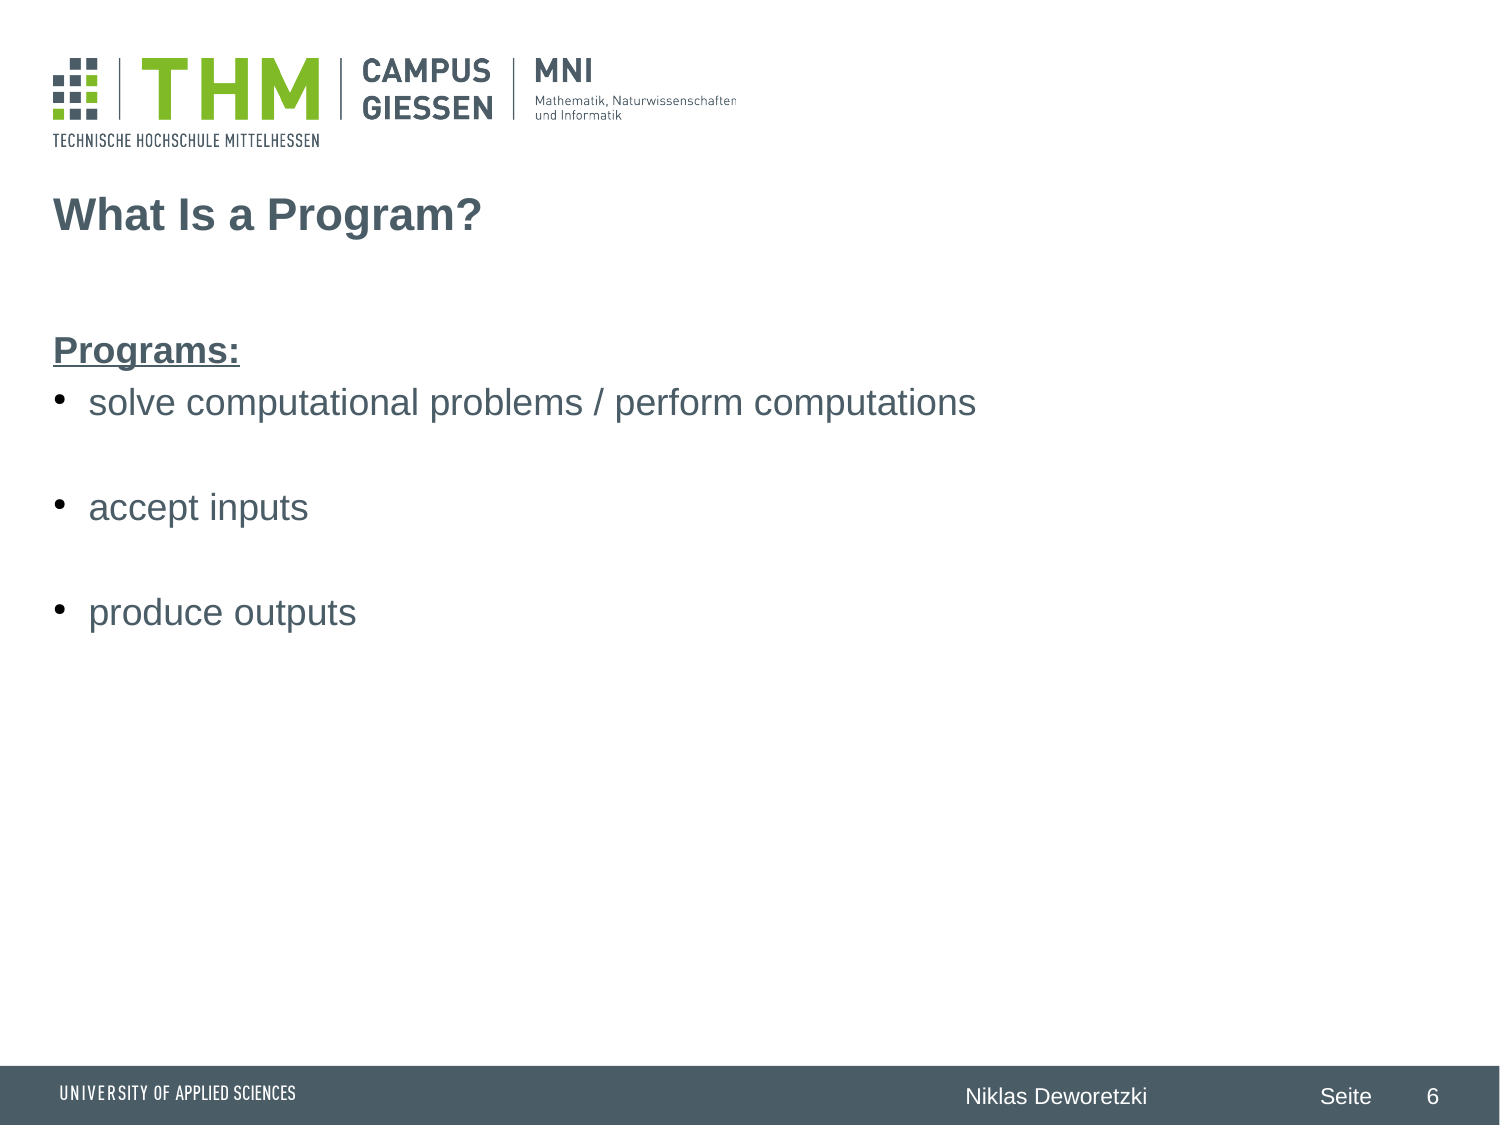

# What Is a Program?
Programs:
solve computational problems / perform computations
accept inputs
produce outputs